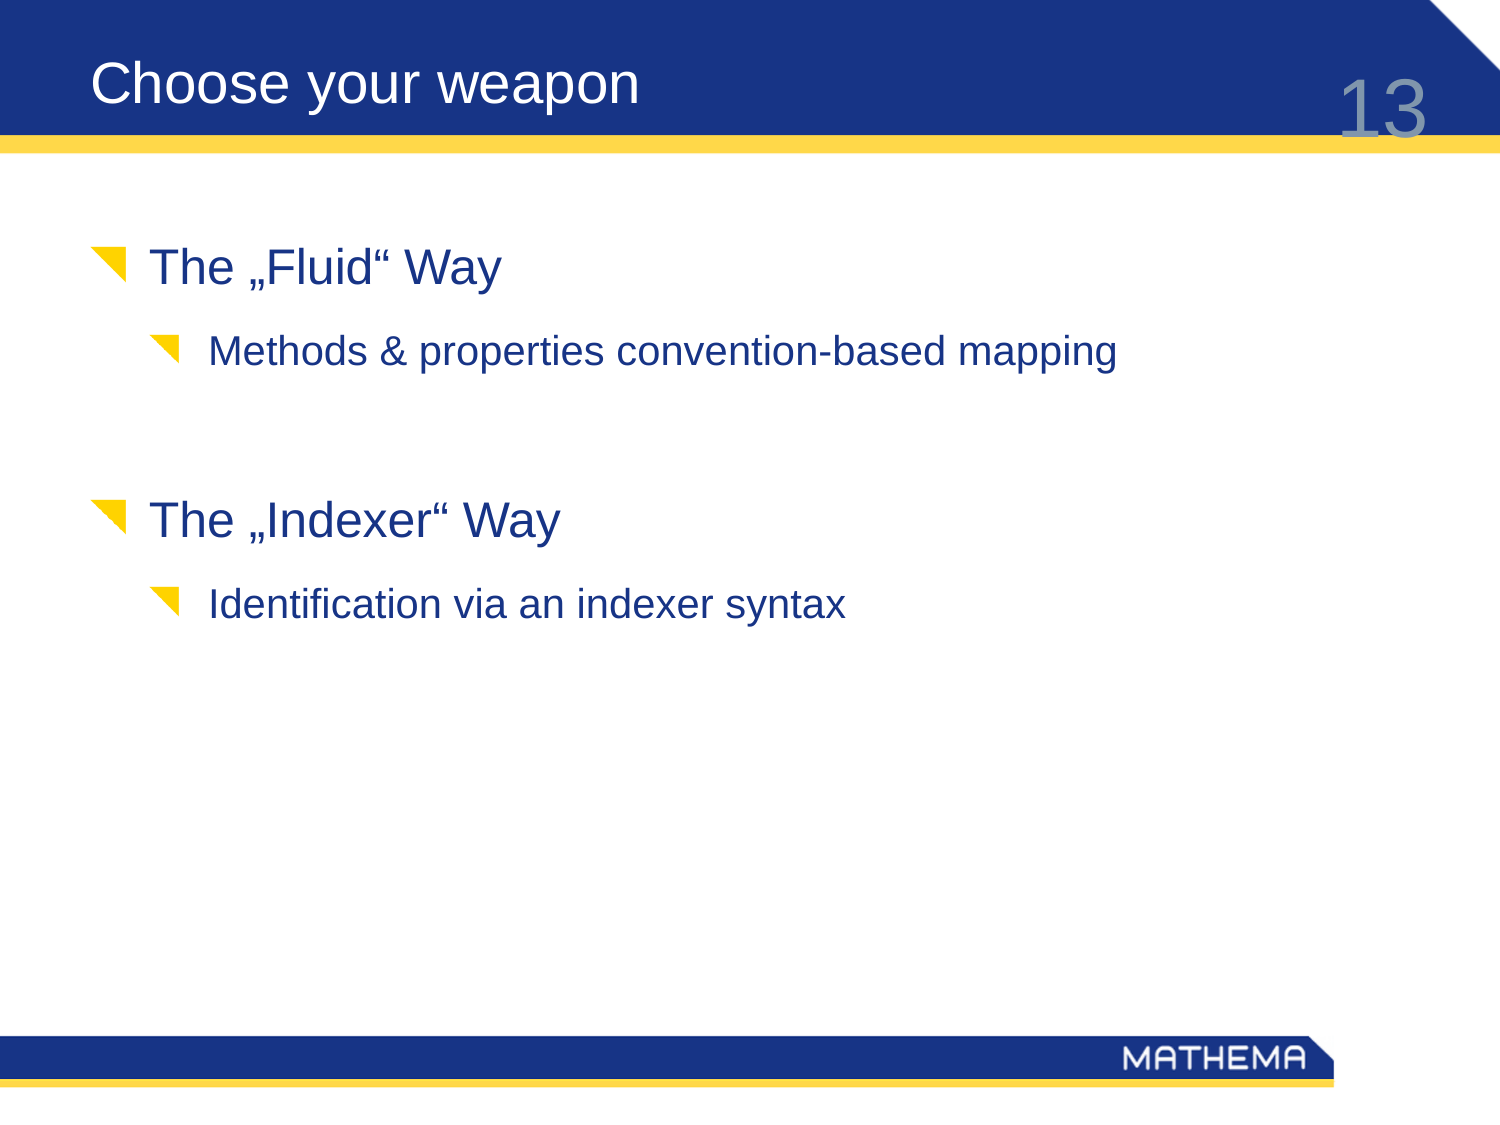

# Choose your weapon
13
The „Fluid“ Way
Methods & properties convention-based mapping
The „Indexer“ Way
Identification via an indexer syntax